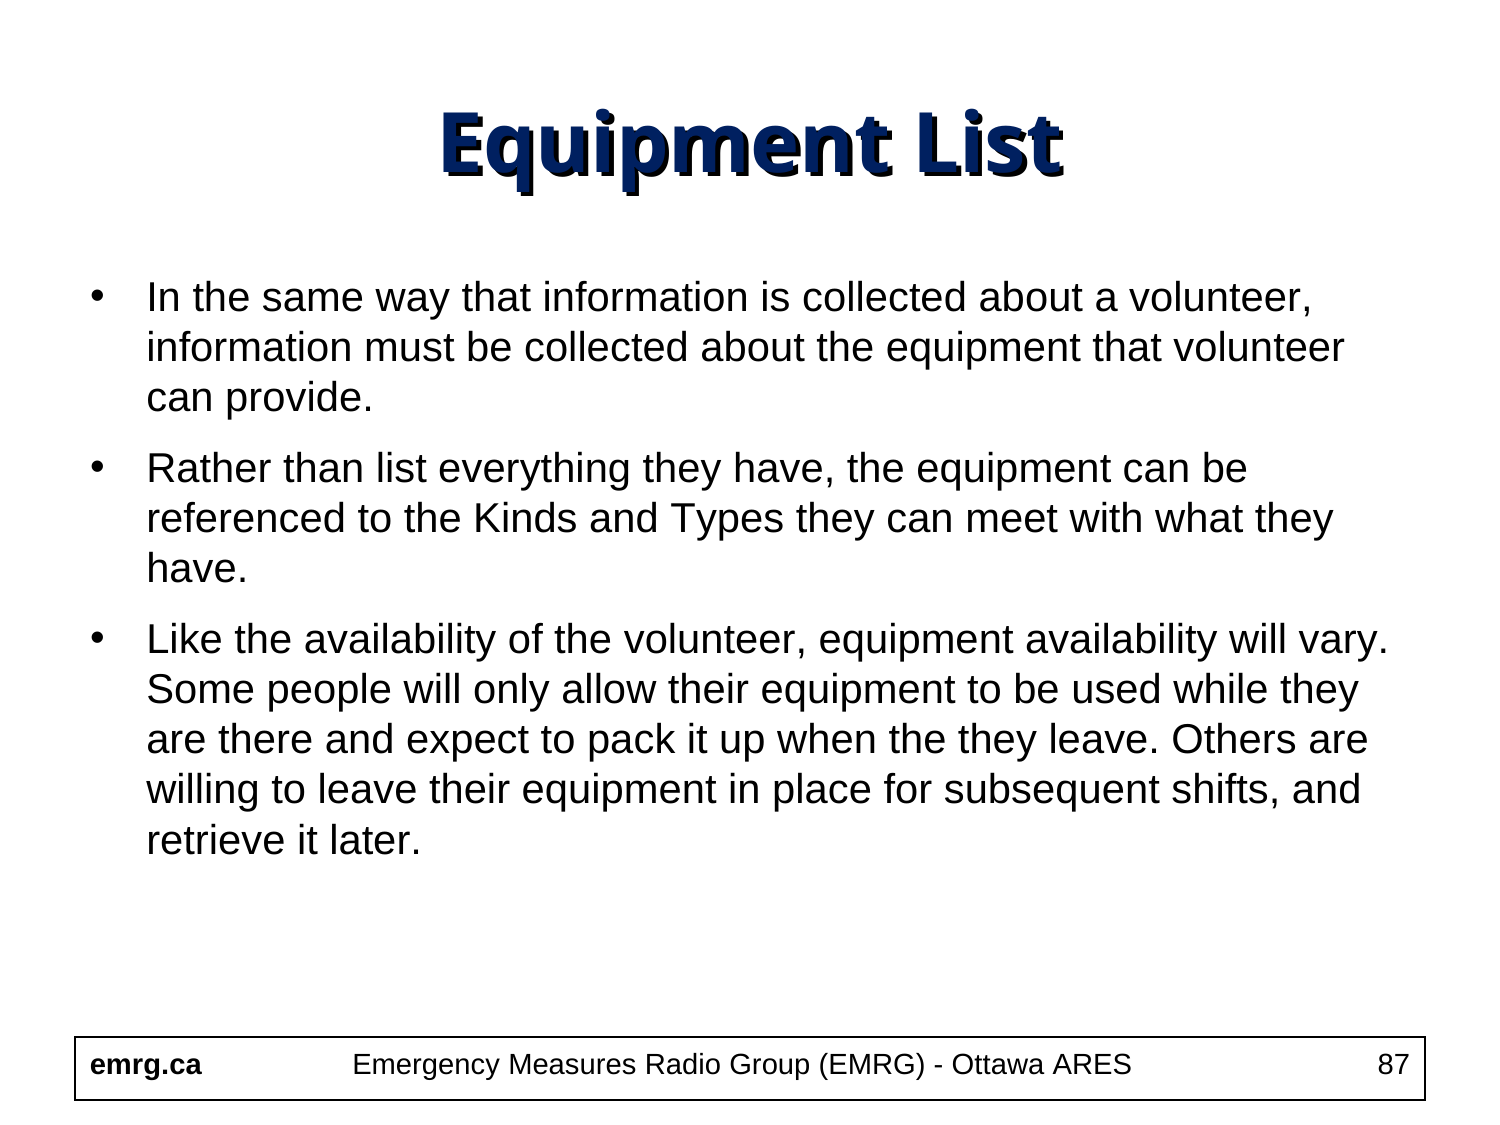

# Equipment List
In the same way that information is collected about a volunteer, information must be collected about the equipment that volunteer can provide.
Rather than list everything they have, the equipment can be referenced to the Kinds and Types they can meet with what they have.
Like the availability of the volunteer, equipment availability will vary. Some people will only allow their equipment to be used while they are there and expect to pack it up when the they leave. Others are willing to leave their equipment in place for subsequent shifts, and retrieve it later.
Emergency Measures Radio Group (EMRG) - Ottawa ARES